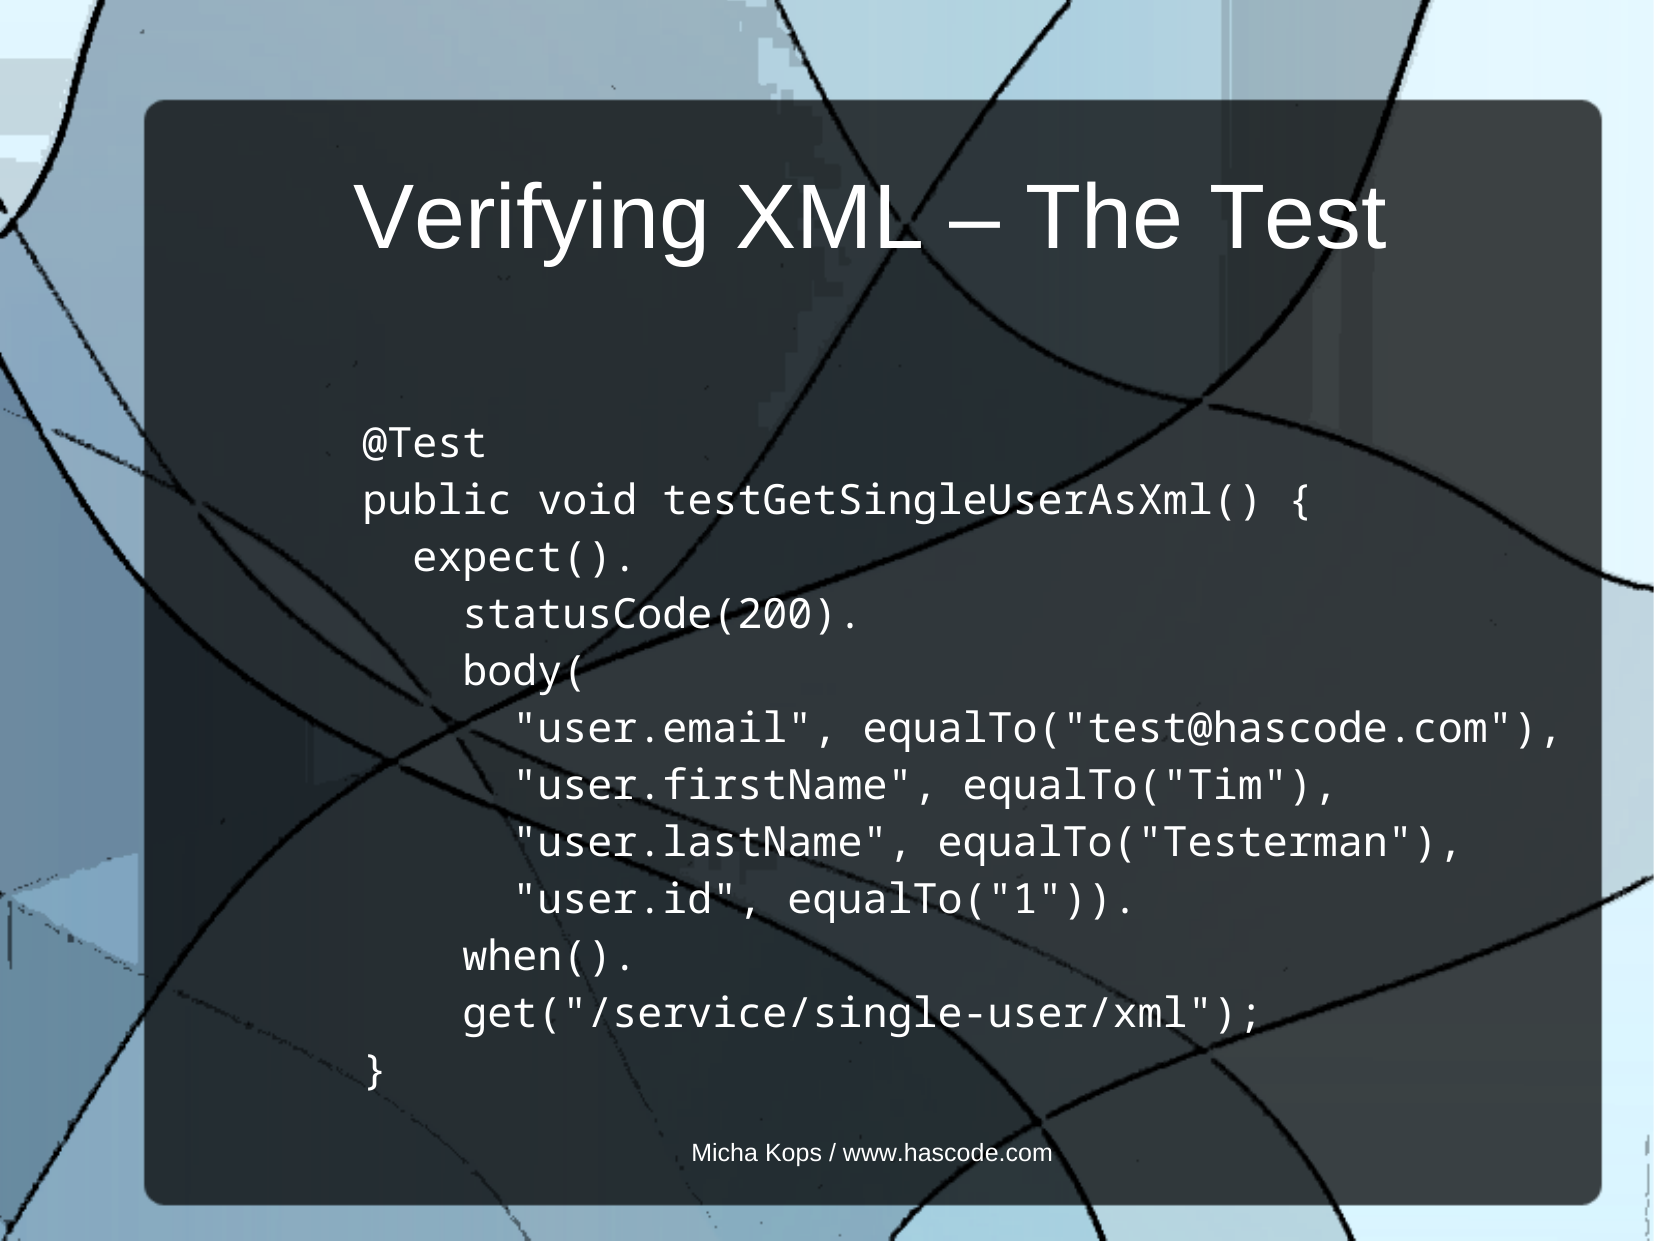

# Verifying XML – The Test
@Test
public void testGetSingleUserAsXml() {
 expect().
 statusCode(200).
 body(
 "user.email", equalTo("test@hascode.com"),
 "user.firstName", equalTo("Tim"),
 "user.lastName", equalTo("Testerman"),
 "user.id", equalTo("1")).
 when().
 get("/service/single-user/xml");
}